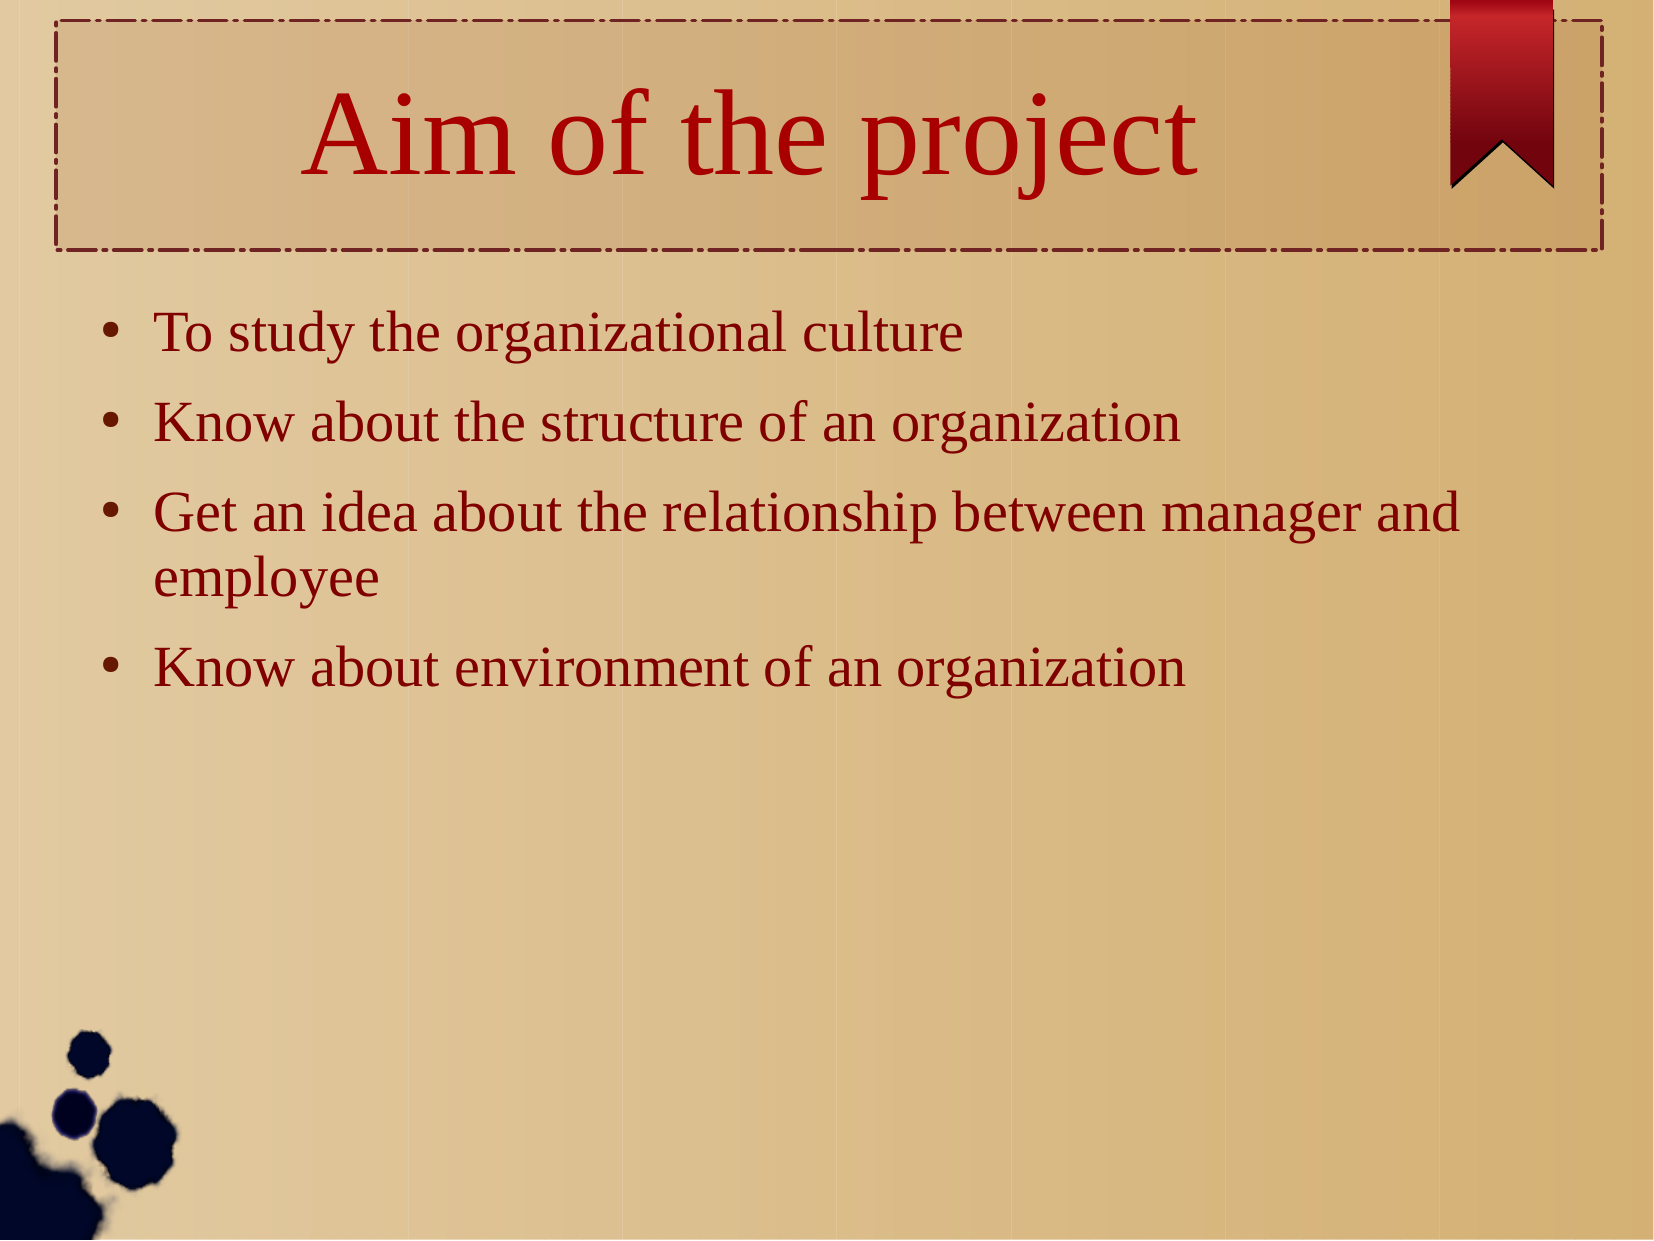

# Aim of the project
To study the organizational culture
Know about the structure of an organization
Get an idea about the relationship between manager and employee
Know about environment of an organization